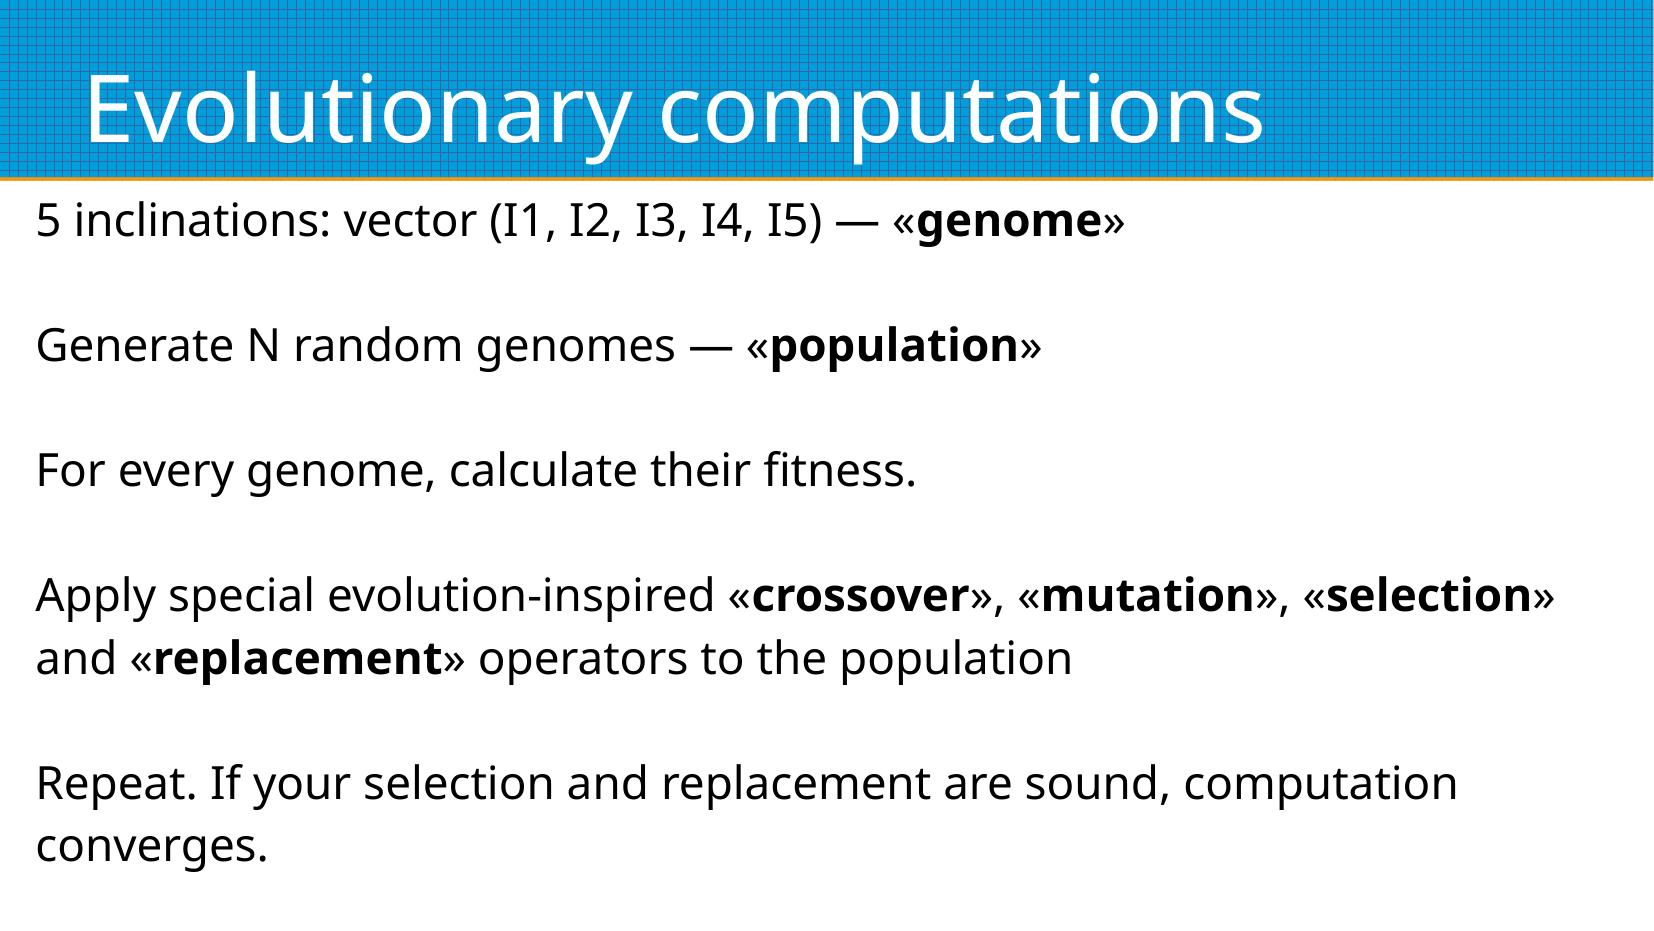

# Evolutionary computations
5 inclinations: vector (I1, I2, I3, I4, I5) — «genome»
Generate N random genomes — «population»
For every genome, calculate their fitness.
Apply special evolution-inspired «crossover», «mutation», «selection» and «replacement» operators to the population
Repeat. If your selection and replacement are sound, computation converges.